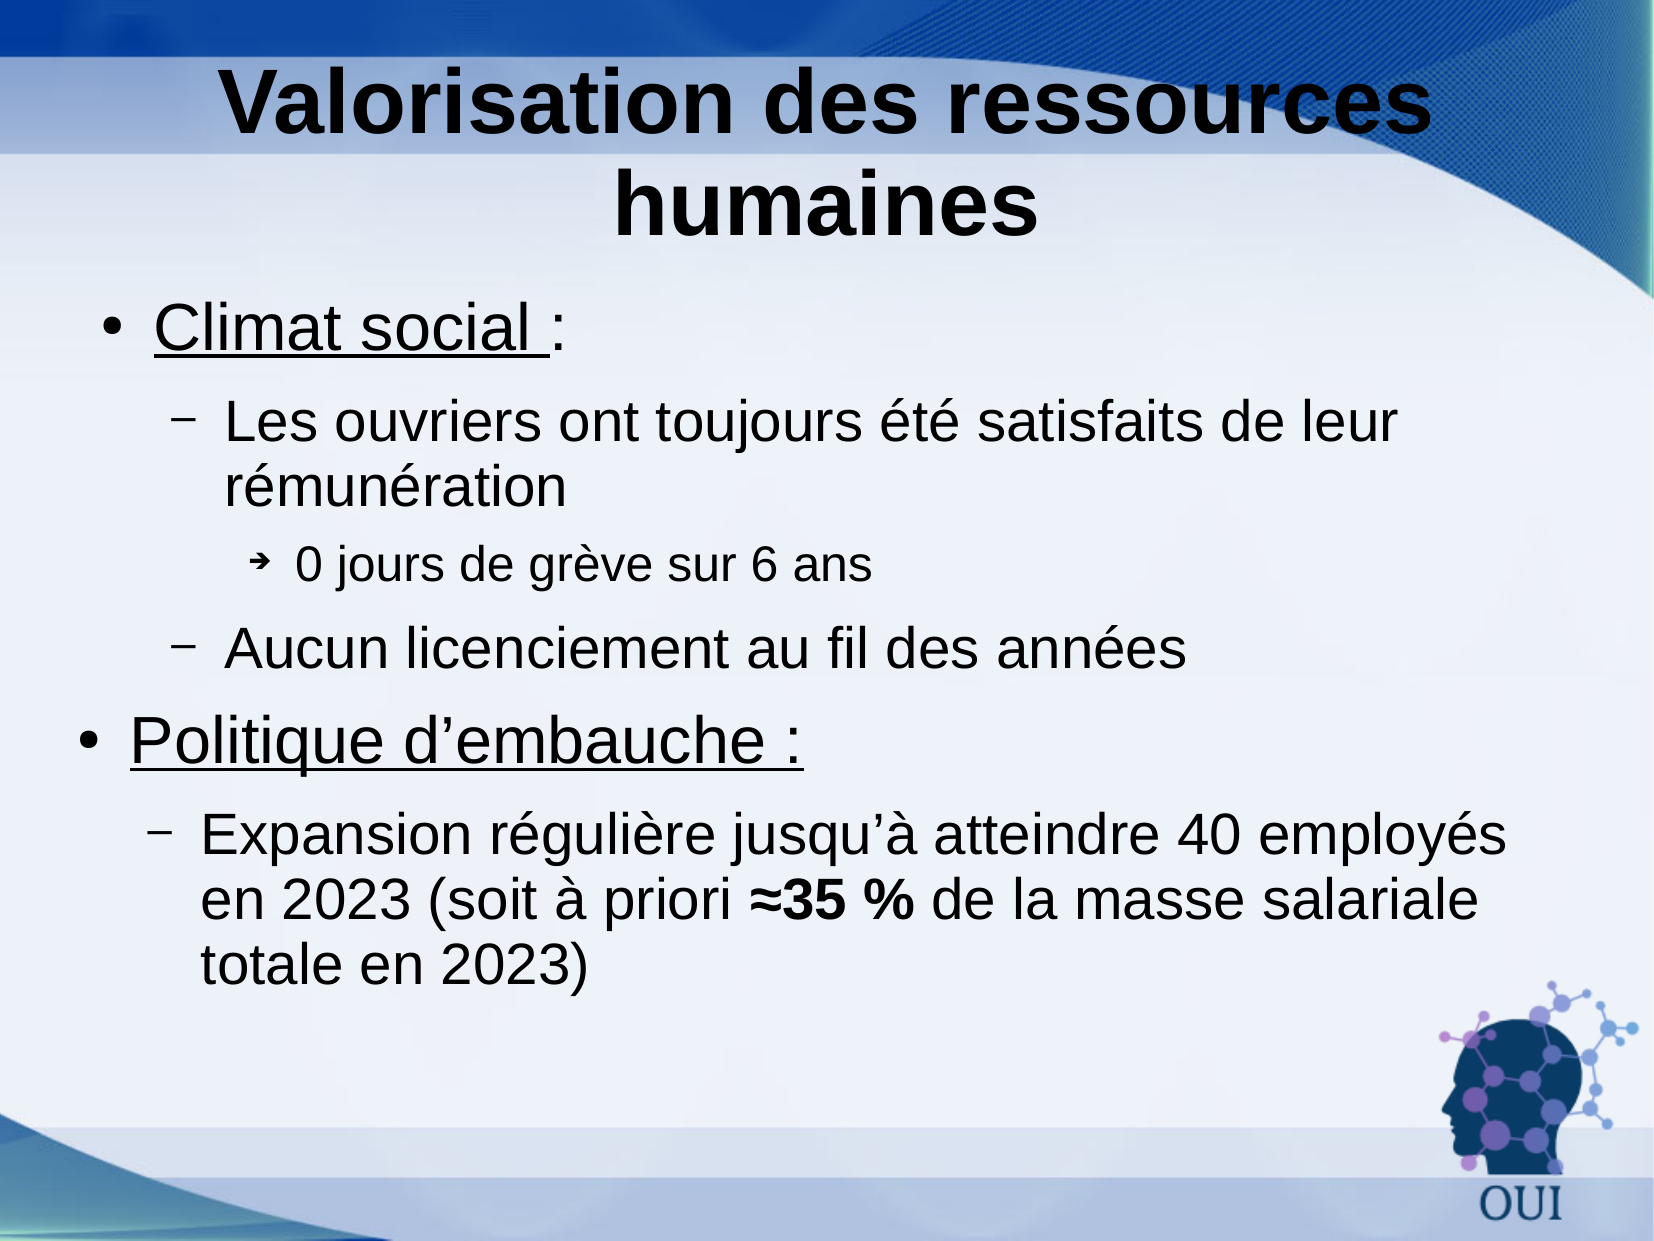

# Valorisation des ressources humaines
Climat social :
Les ouvriers ont toujours été satisfaits de leur rémunération
0 jours de grève sur 6 ans
Aucun licenciement au fil des années
Politique d’embauche :
Expansion régulière jusqu’à atteindre 40 employés en 2023 (soit à priori ≈35 % de la masse salariale totale en 2023)